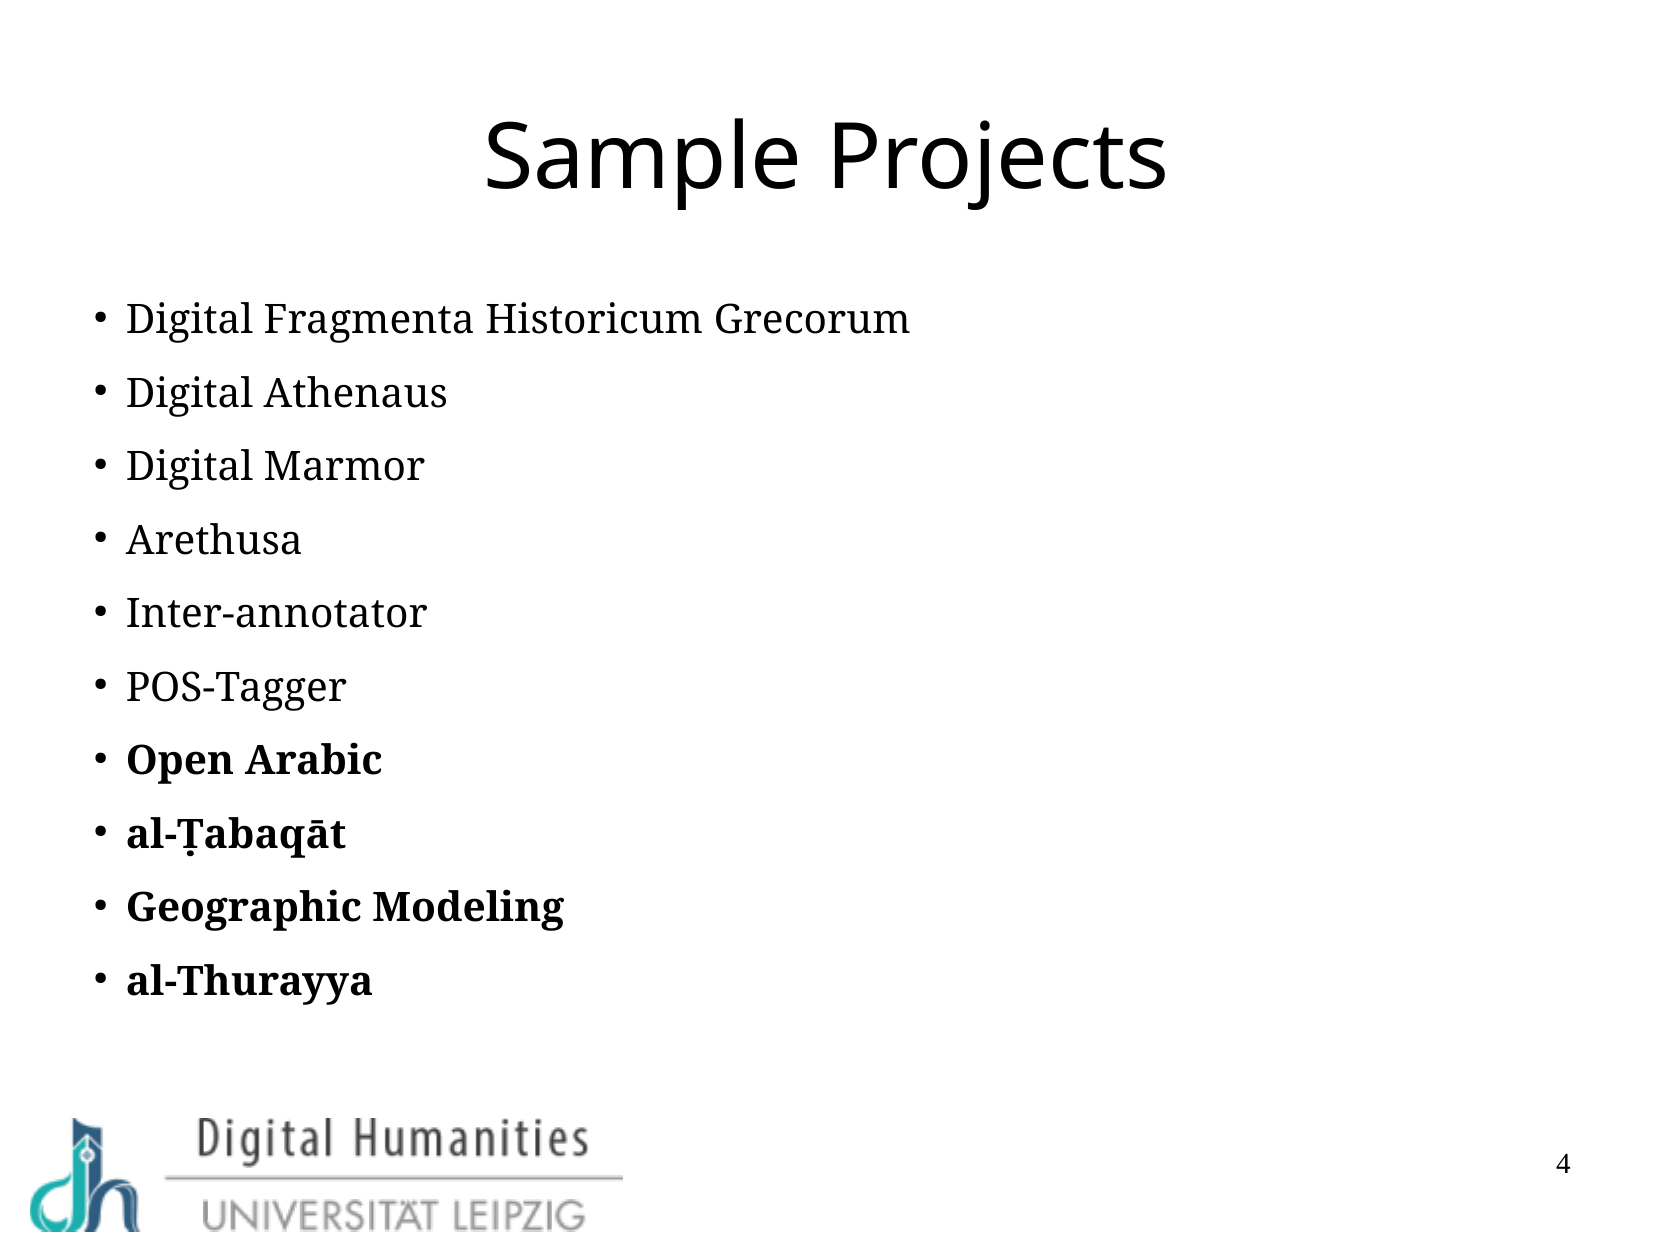

# Sample Projects
Digital Fragmenta Historicum Grecorum
Digital Athenaus
Digital Marmor
Arethusa
Inter-annotator
POS-Tagger
Open Arabic
al-Ṭabaqāt
Geographic Modeling
al-Thurayya
4